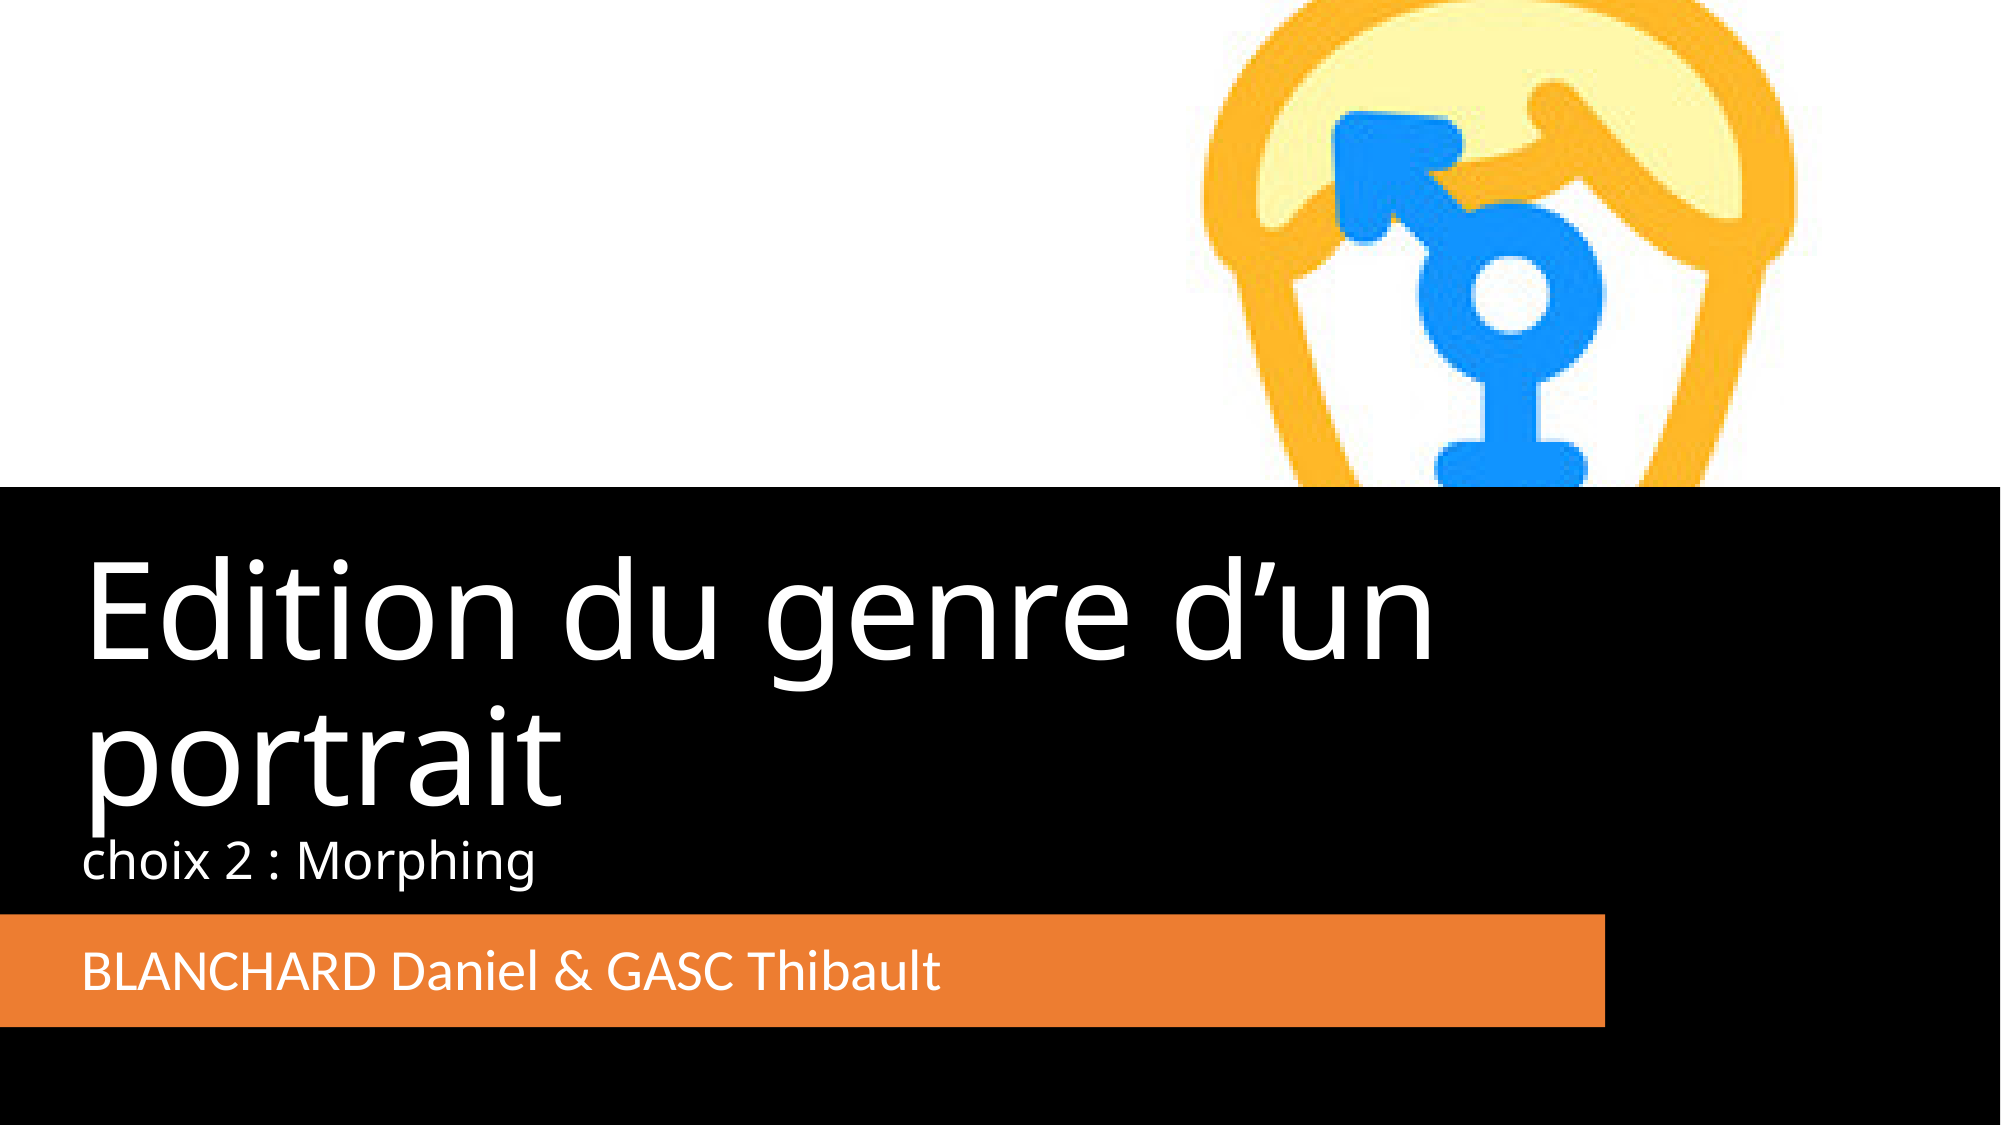

# Edition du genre d’un portrait choix 2 : Morphing
BLANCHARD Daniel & GASC Thibault